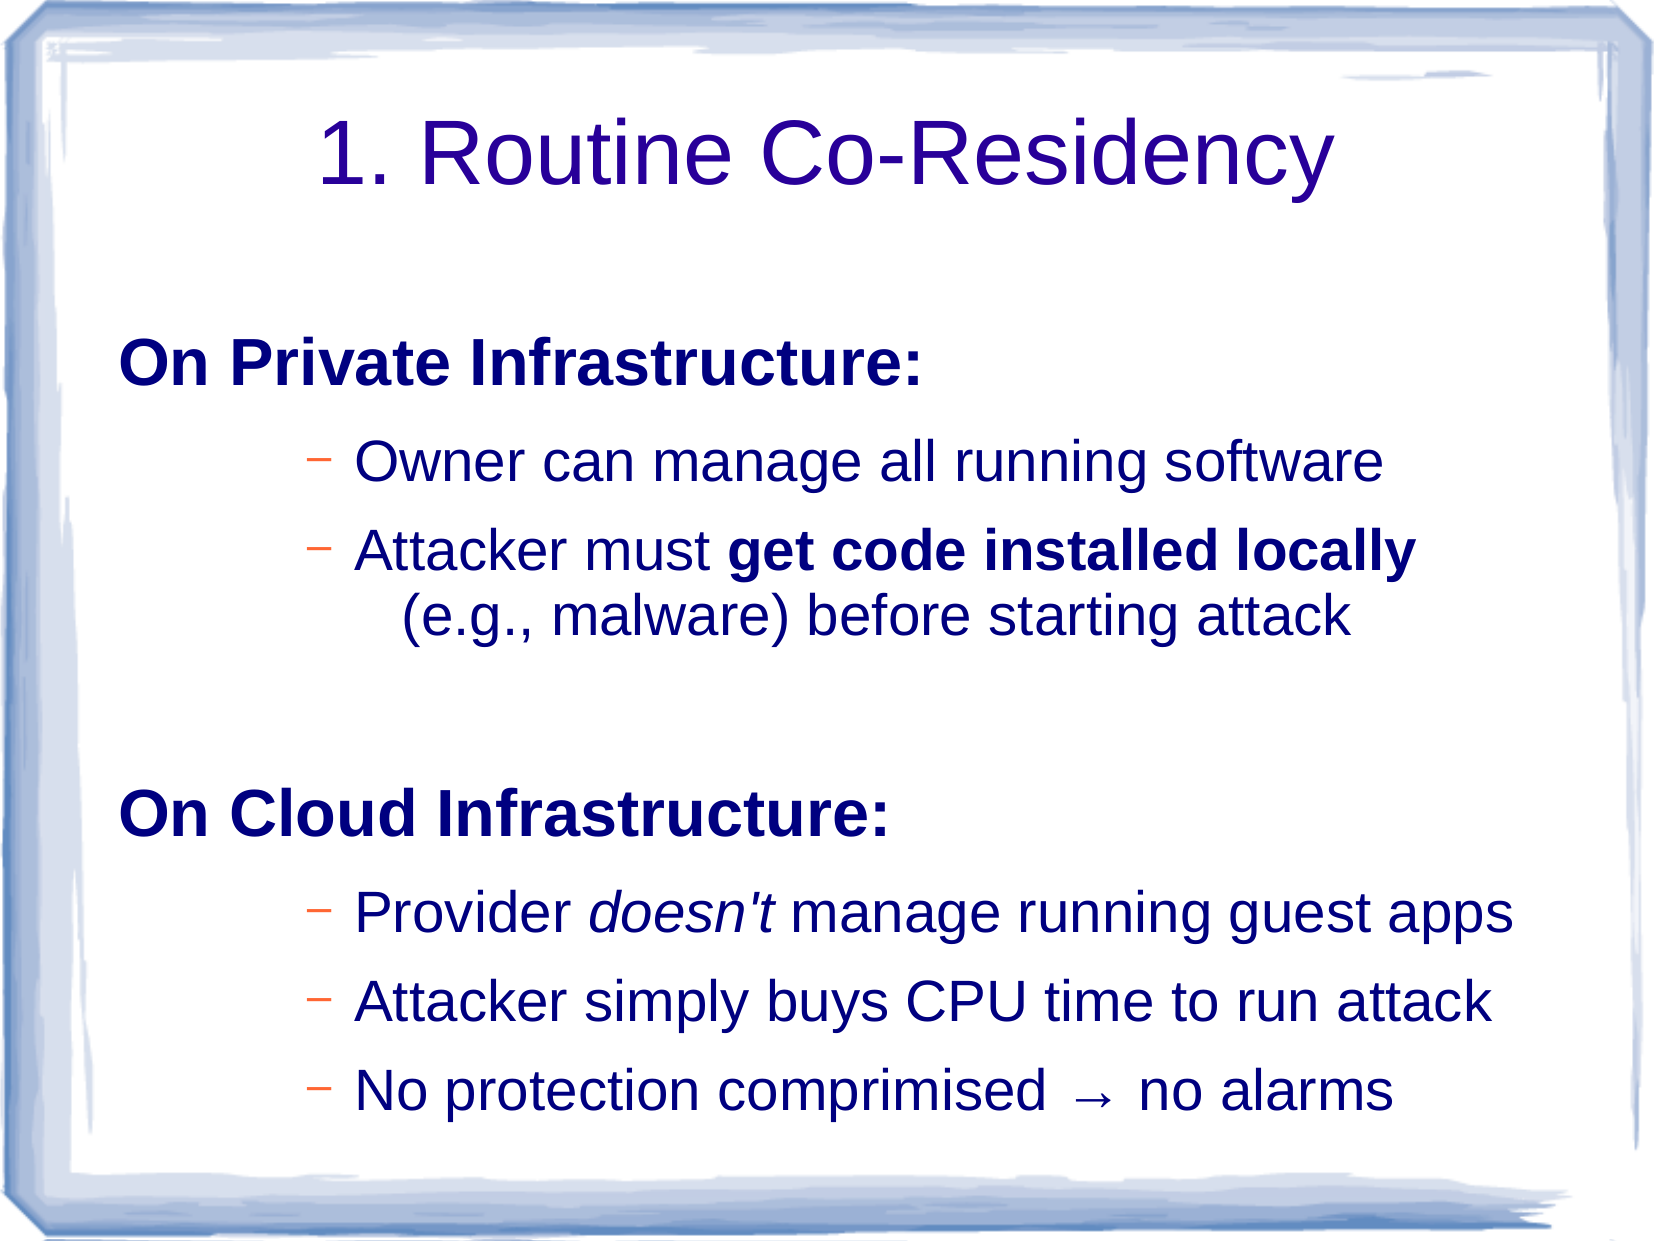

# 1. Routine Co-Residency
On Private Infrastructure:
Owner can manage all running software
Attacker must get code installed locally
(e.g., malware) before starting attack
On Cloud Infrastructure:
Provider doesn't manage running guest apps
Attacker simply buys CPU time to run attack
No protection comprimised → no alarms